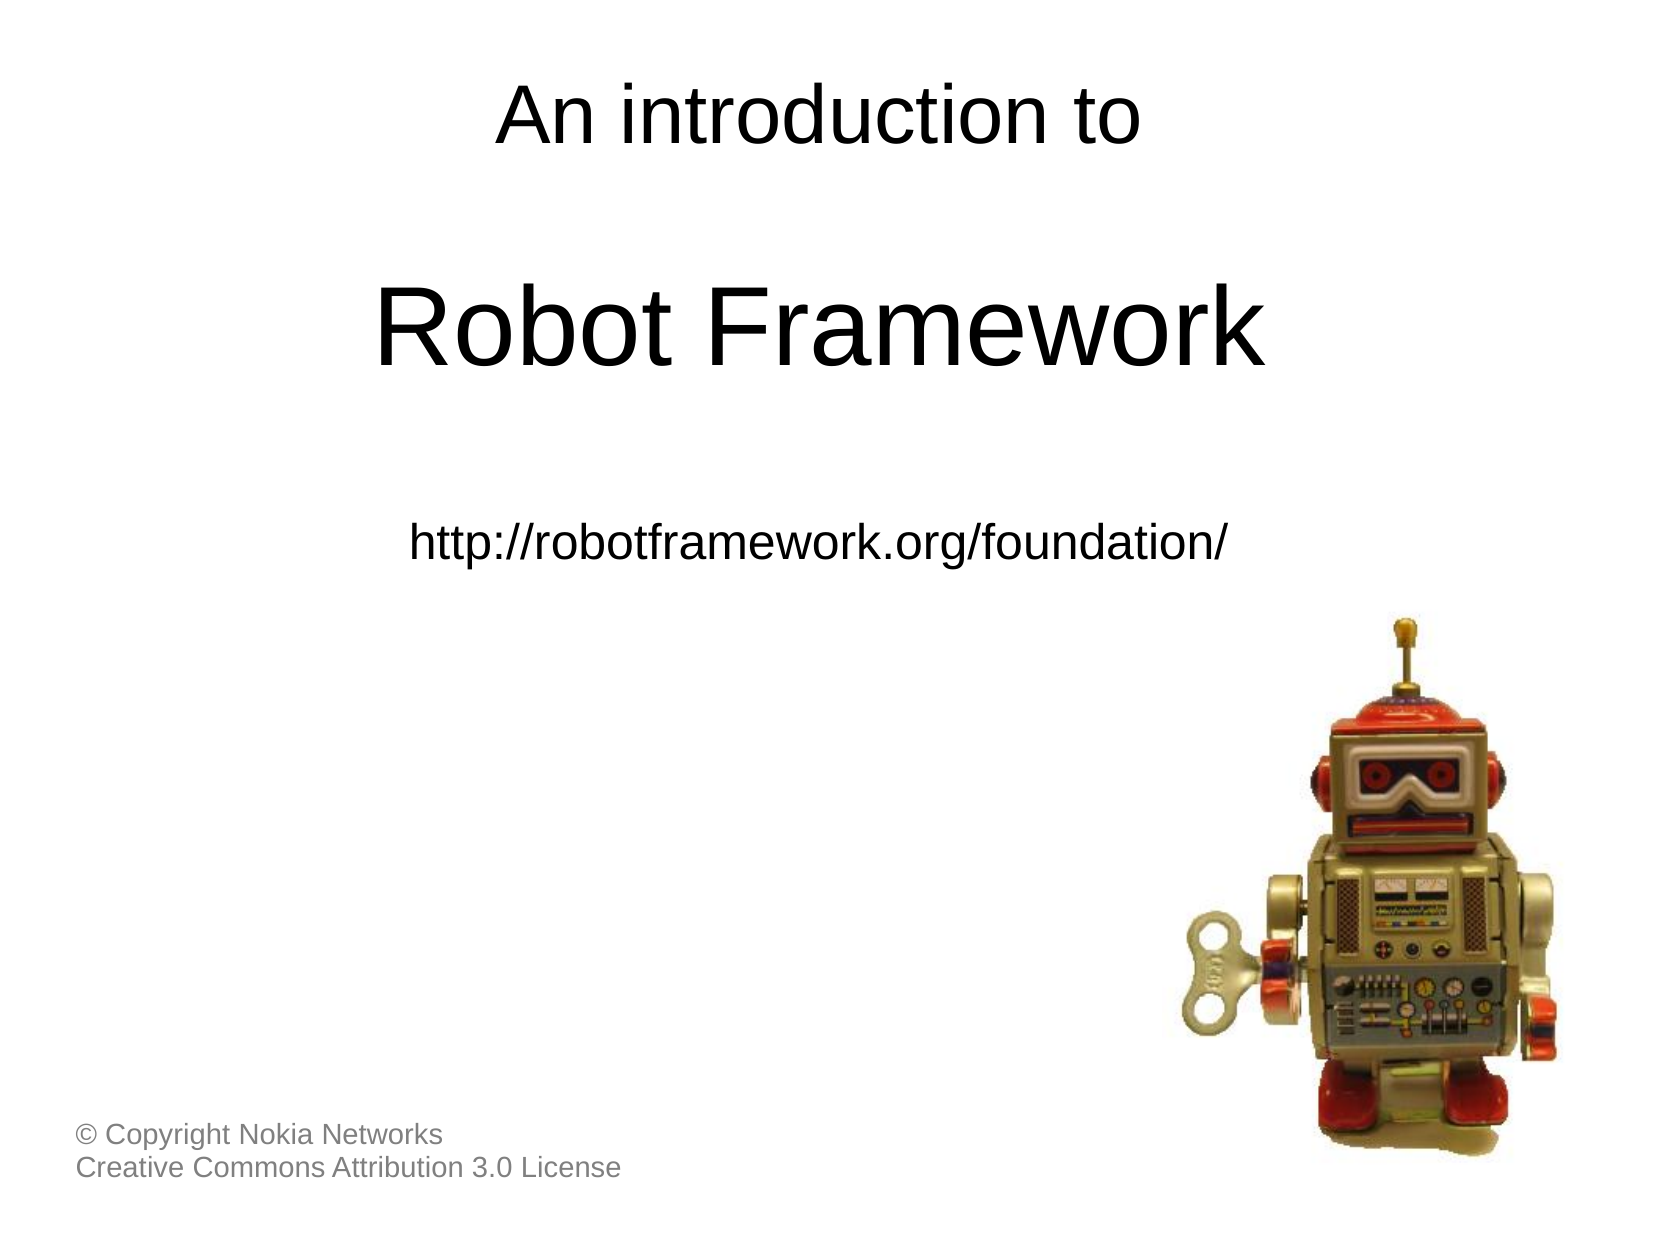

# An introduction to Robot Framework http://robotframework.org/foundation/
© Copyright Nokia Networks
Creative Commons Attribution 3.0 License